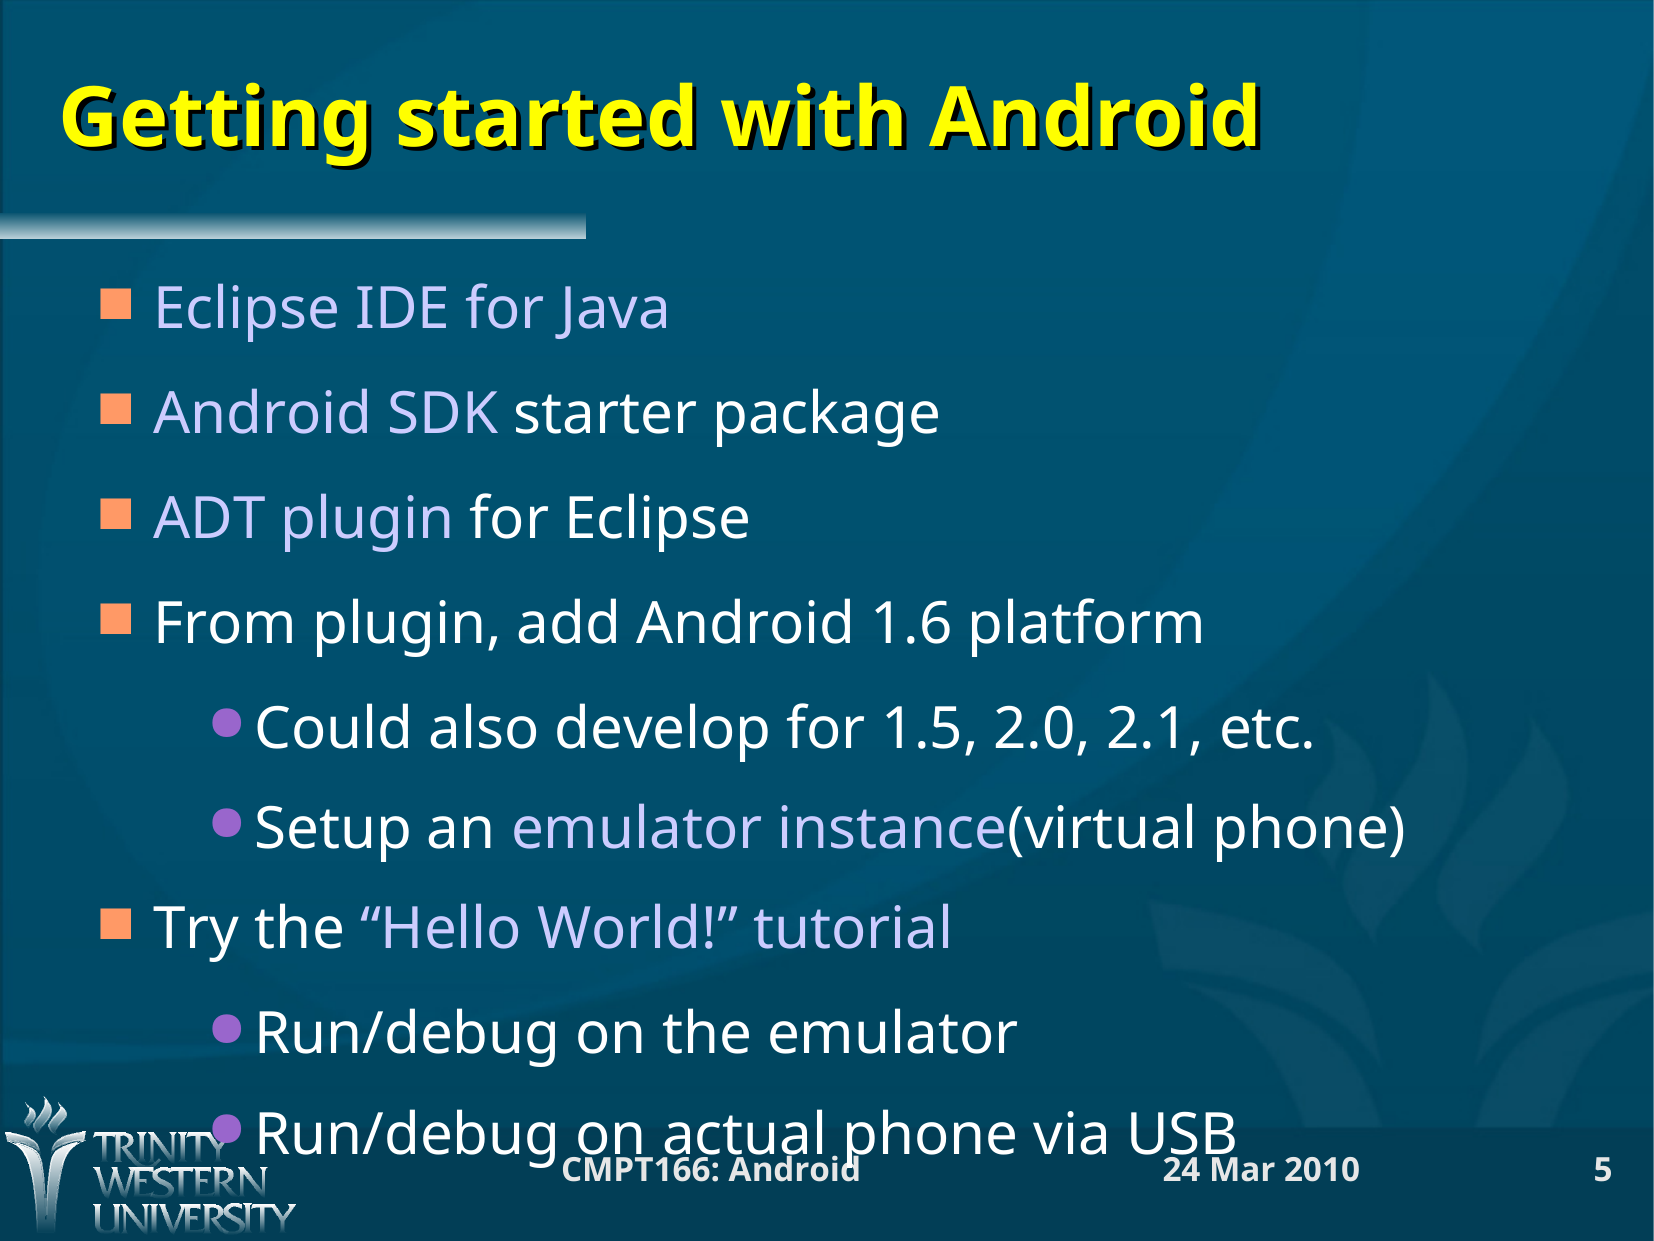

# Getting started with Android
Eclipse IDE for Java
Android SDK starter package
ADT plugin for Eclipse
From plugin, add Android 1.6 platform
Could also develop for 1.5, 2.0, 2.1, etc.
Setup an emulator instance(virtual phone)
Try the “Hello World!” tutorial
Run/debug on the emulator
Run/debug on actual phone via USB
CMPT166: Android
24 Mar 2010
5